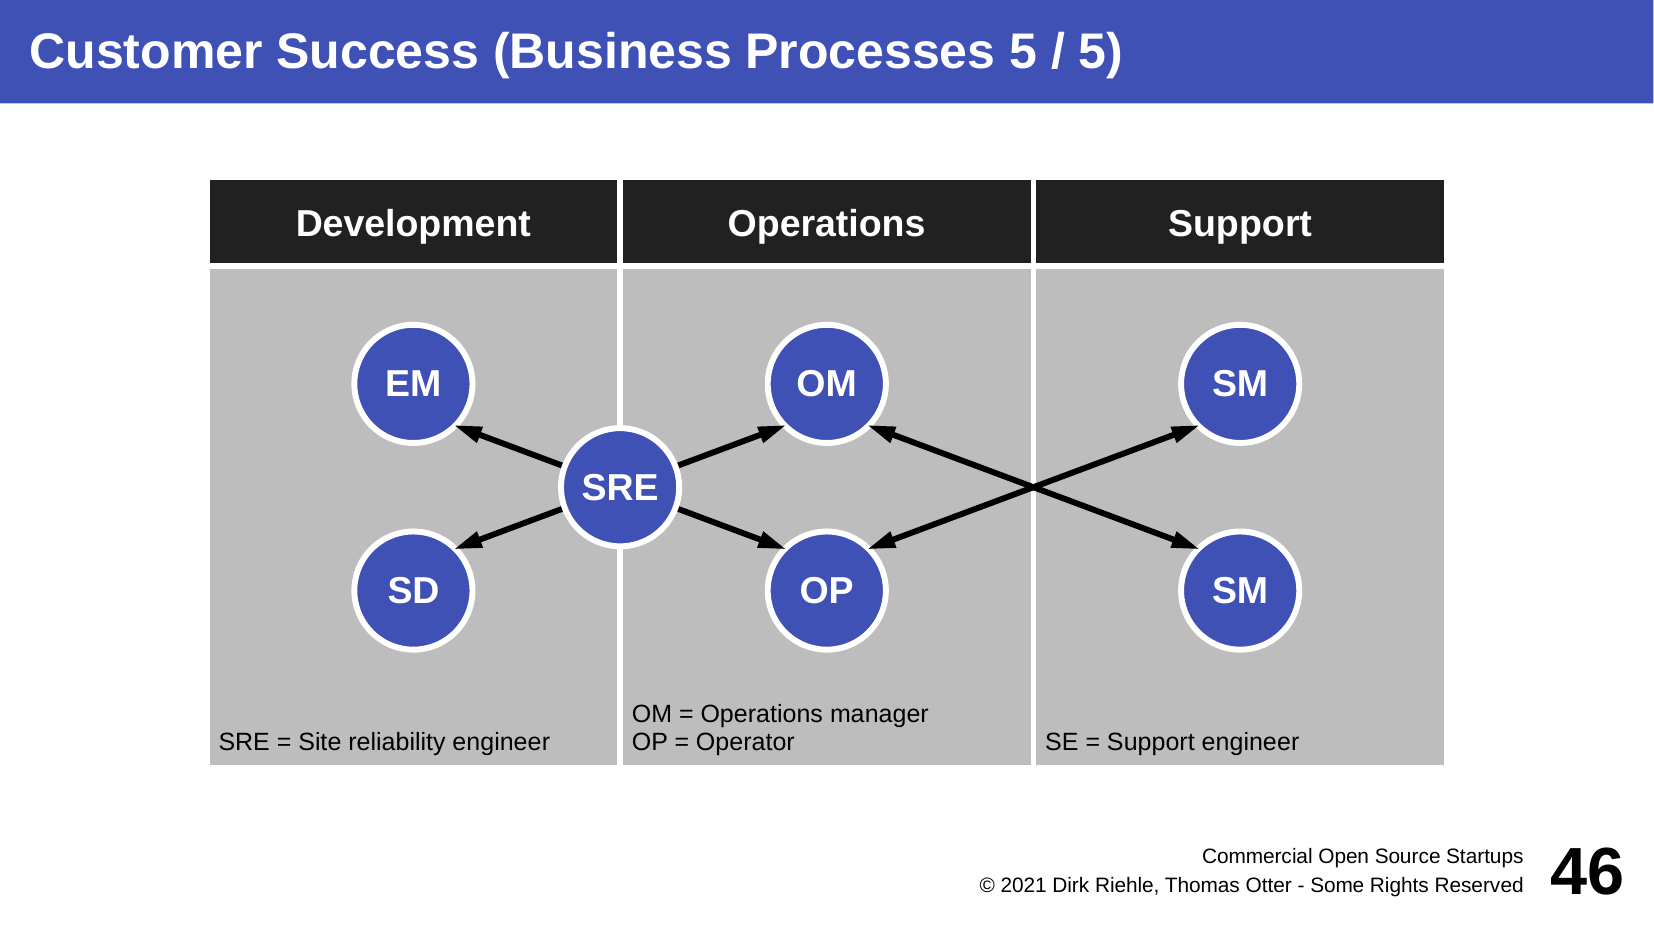

# Customer Success (Business Processes 5 / 5)
Development
Operations
Support
SRE = Site reliability engineer
OM = Operations manager
OP = Operator
SE = Support engineer
EM
OM
SM
SRE
SD
OP
SM
Commercial Open Source Startups
46
© 2021 Dirk Riehle, Thomas Otter - Some Rights Reserved